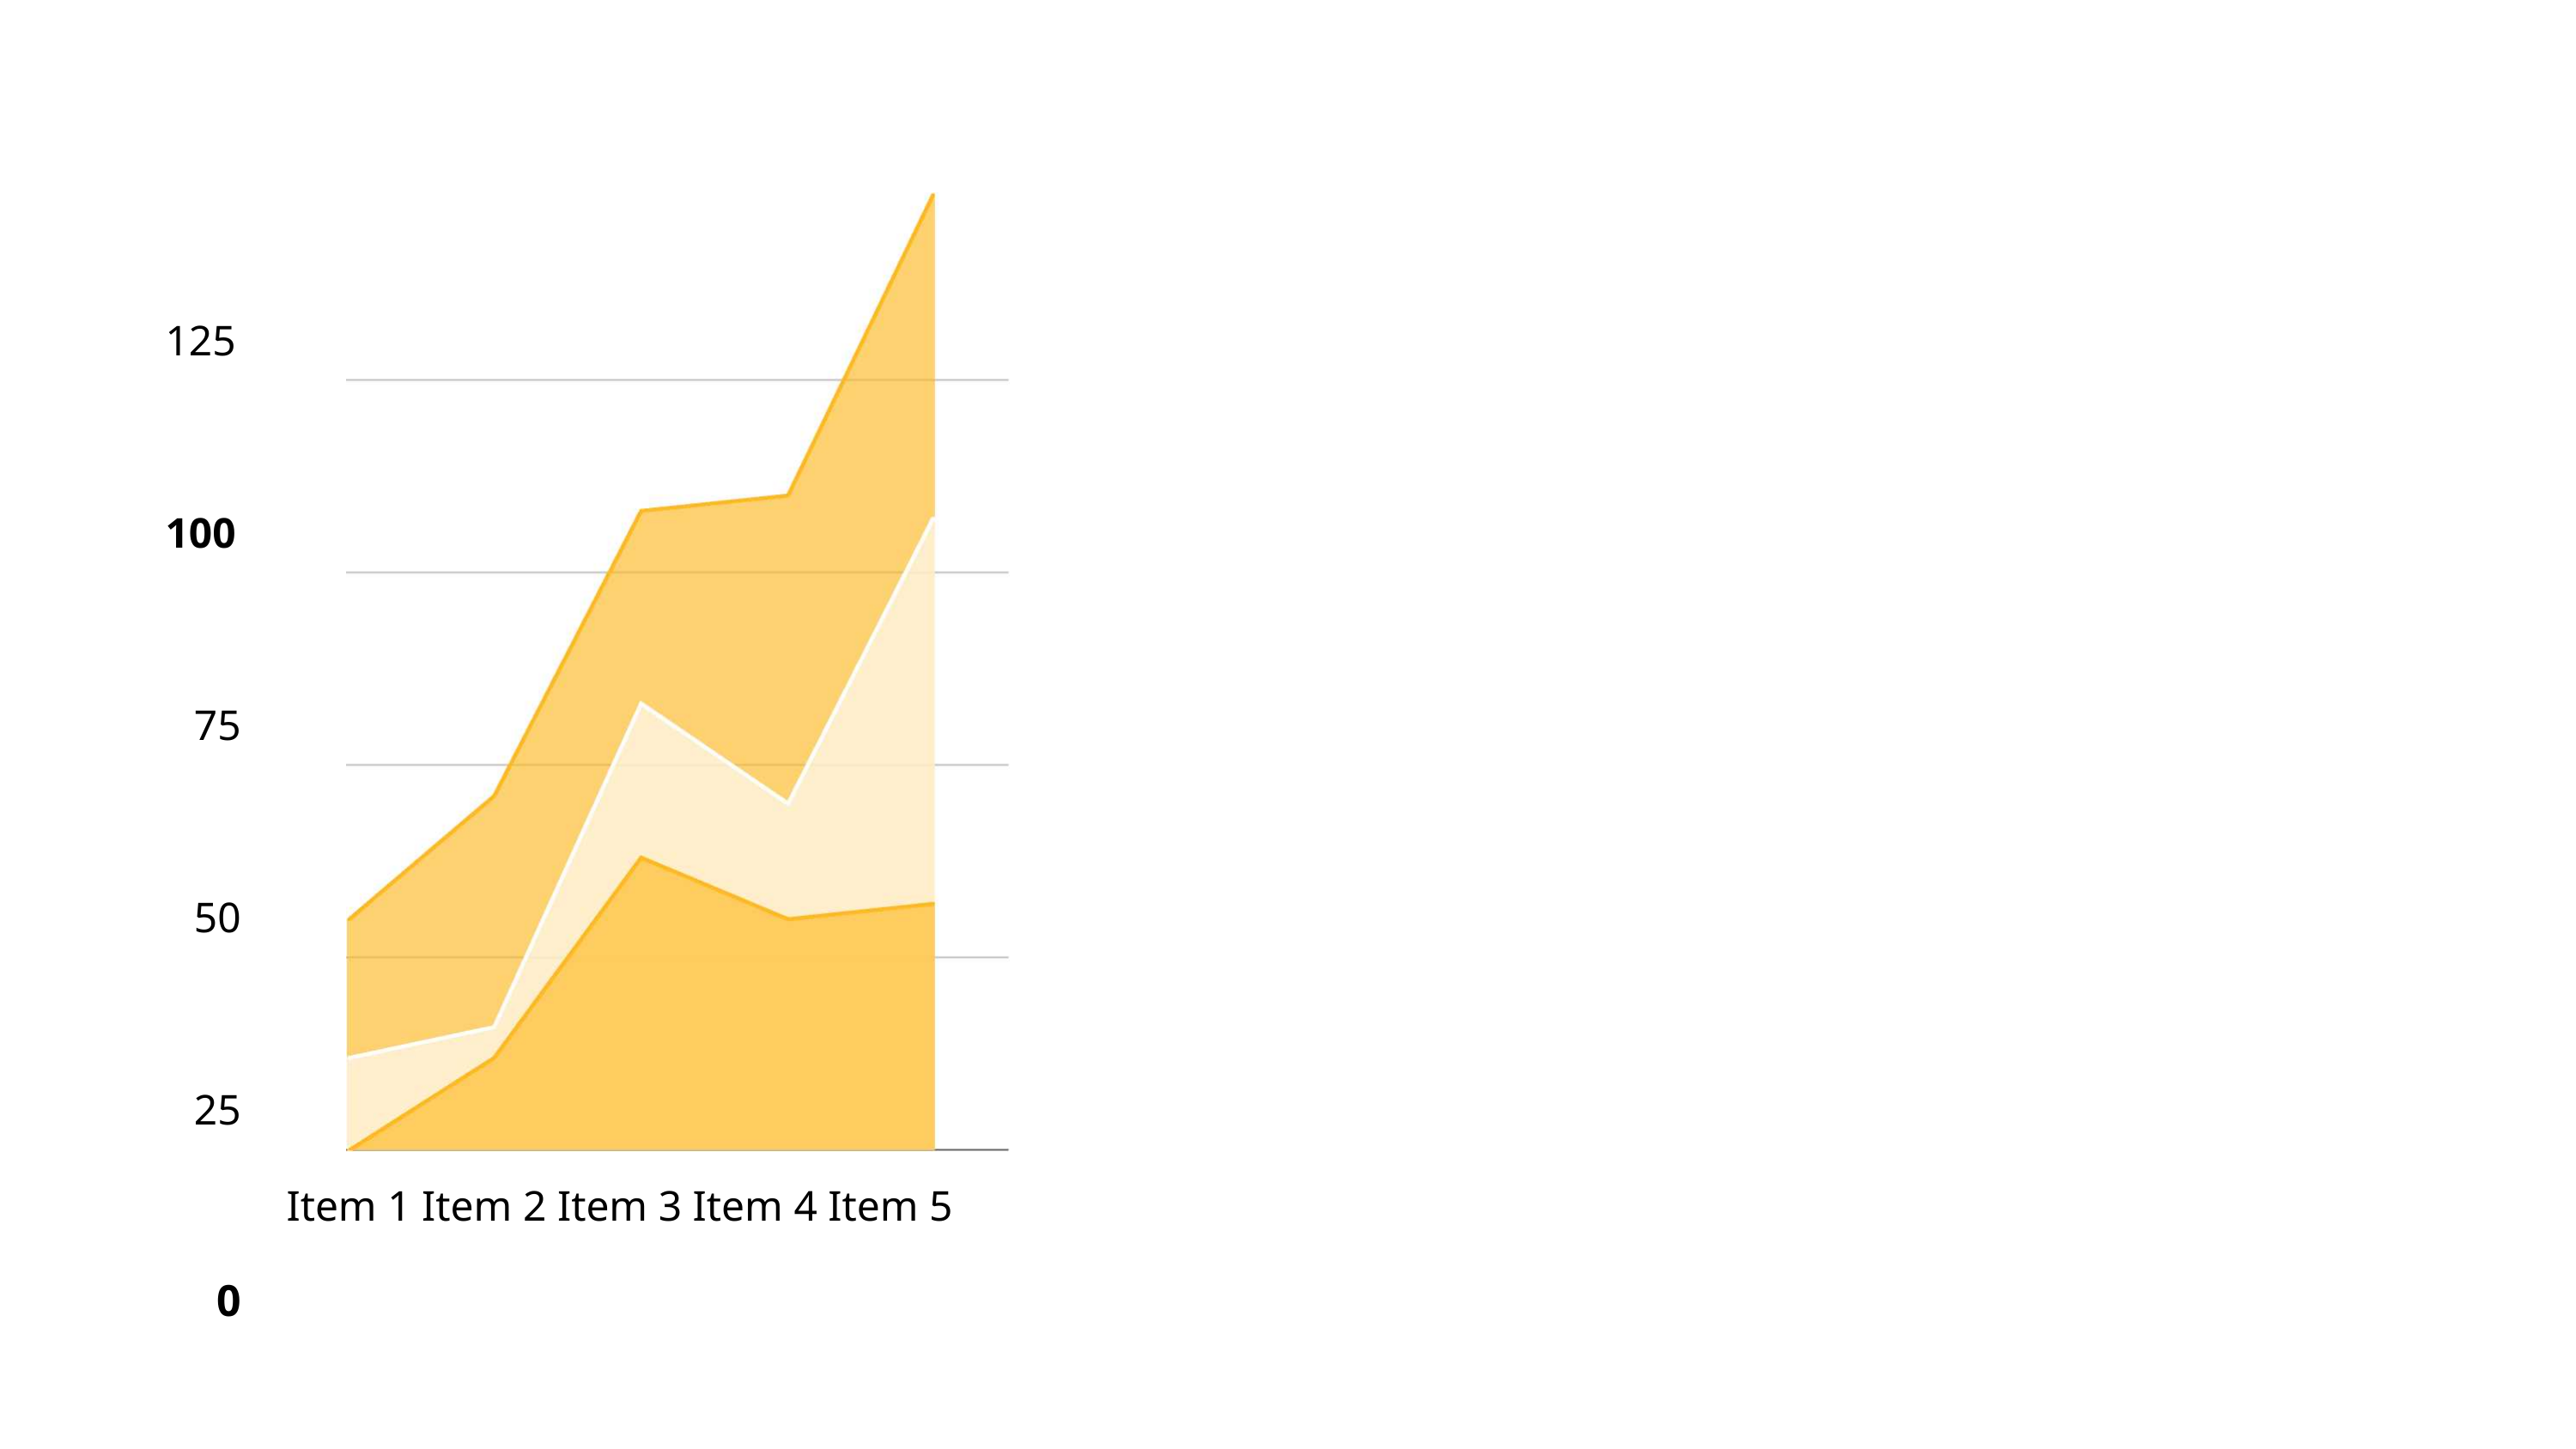

125
100
75
50
25
0
Item 1 Item 2 Item 3 Item 4 Item 5